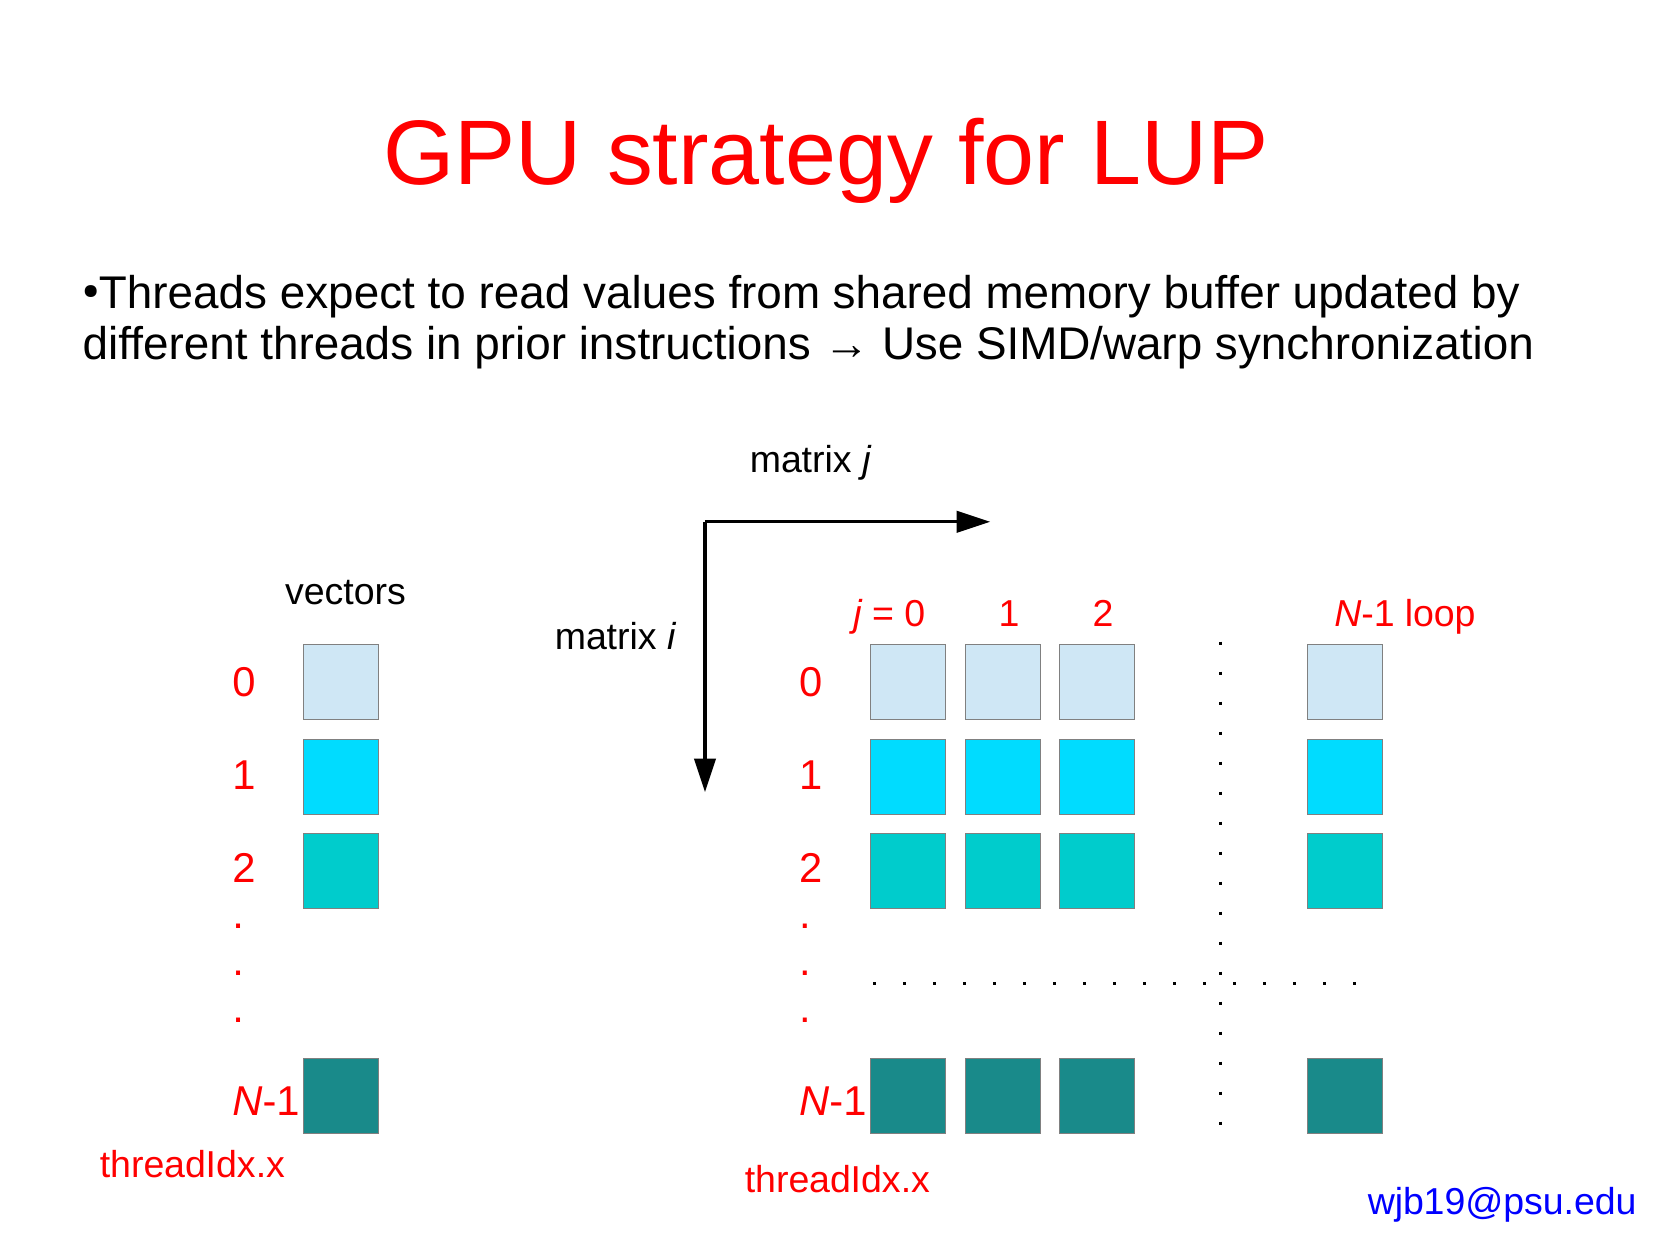

# GPU strategy for LUP
Threads expect to read values from shared memory buffer updated by different threads in prior instructions → Use SIMD/warp synchronization
matrix j
vectors
j = 0 1 2 N-1 loop
matrix i
0
1
2
.
.
.
N-1
0
1
2
.
.
.
N-1
threadIdx.x
threadIdx.x
wjb19@psu.edu